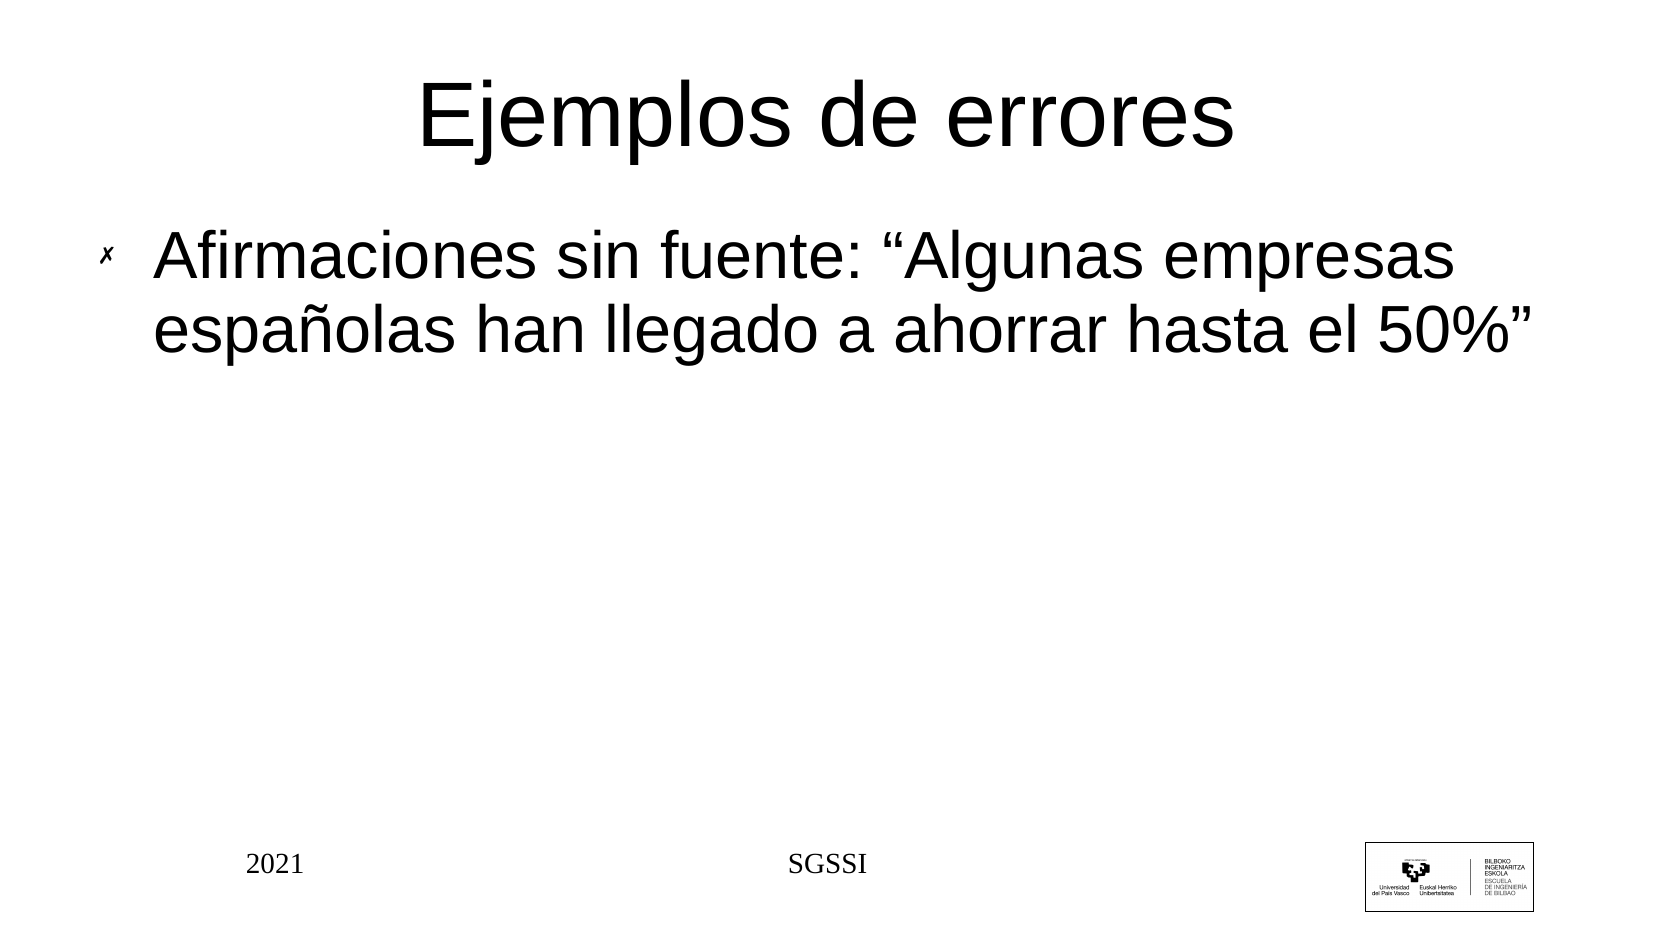

# Ejemplos de errores
Afirmaciones sin fuente: “Algunas empresas españolas han llegado a ahorrar hasta el 50%”